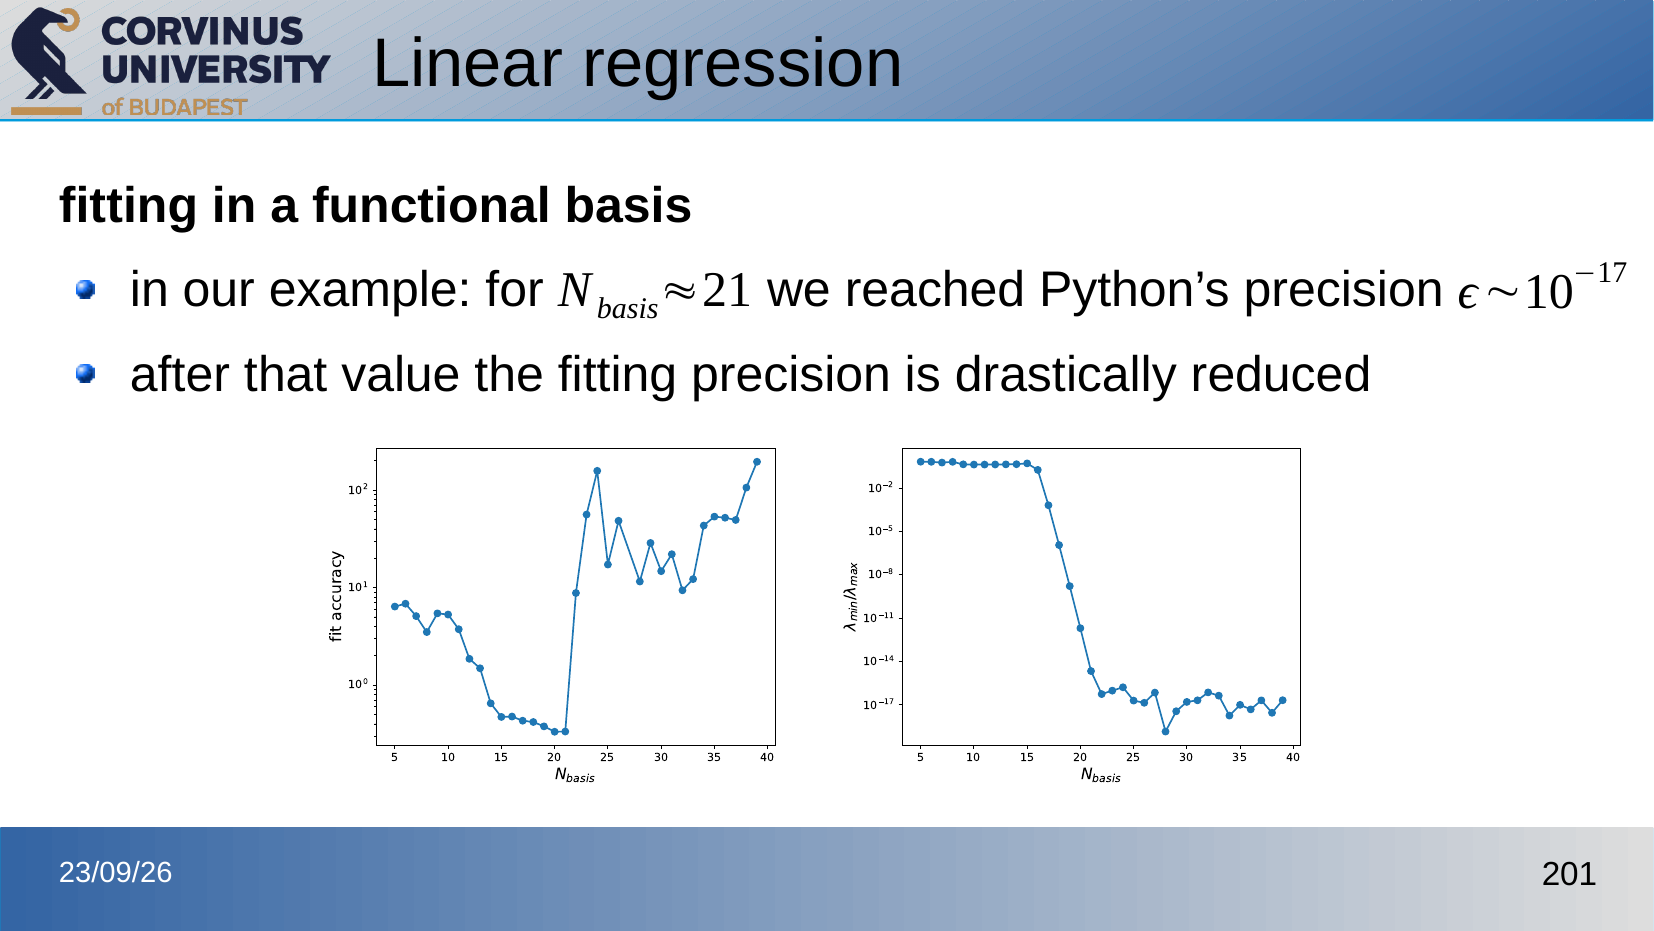

# Linear regression
fitting in a functional basis
in our example: for we reached Python’s precision
after that value the fitting precision is drastically reduced